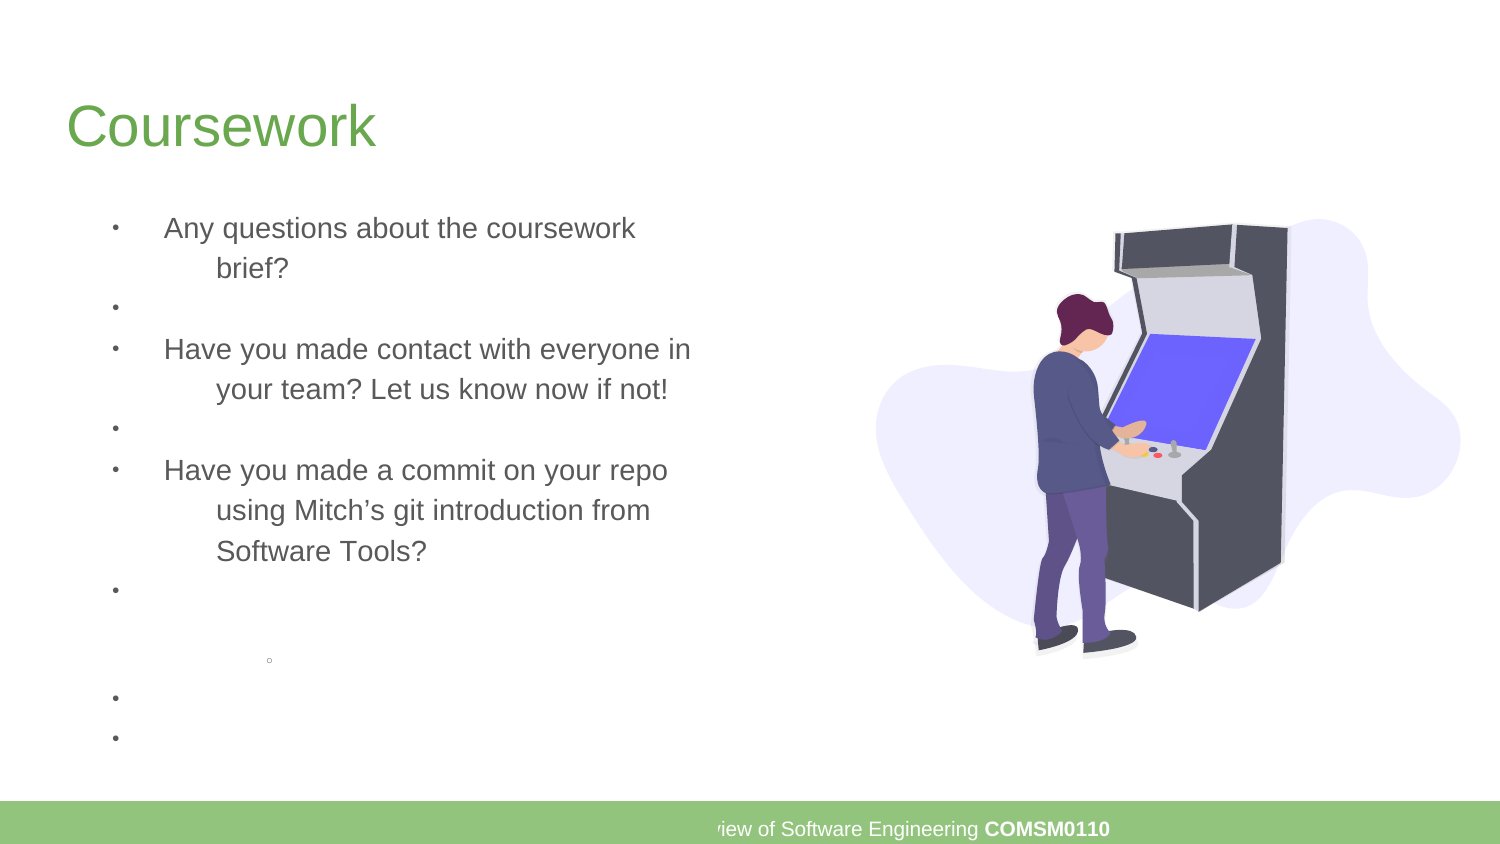

# Coursework
Any questions about the coursework brief?
Have you made contact with everyone in your team? Let us know now if not!
Have you made a commit on your repo using Mitch’s git introduction from Software Tools?